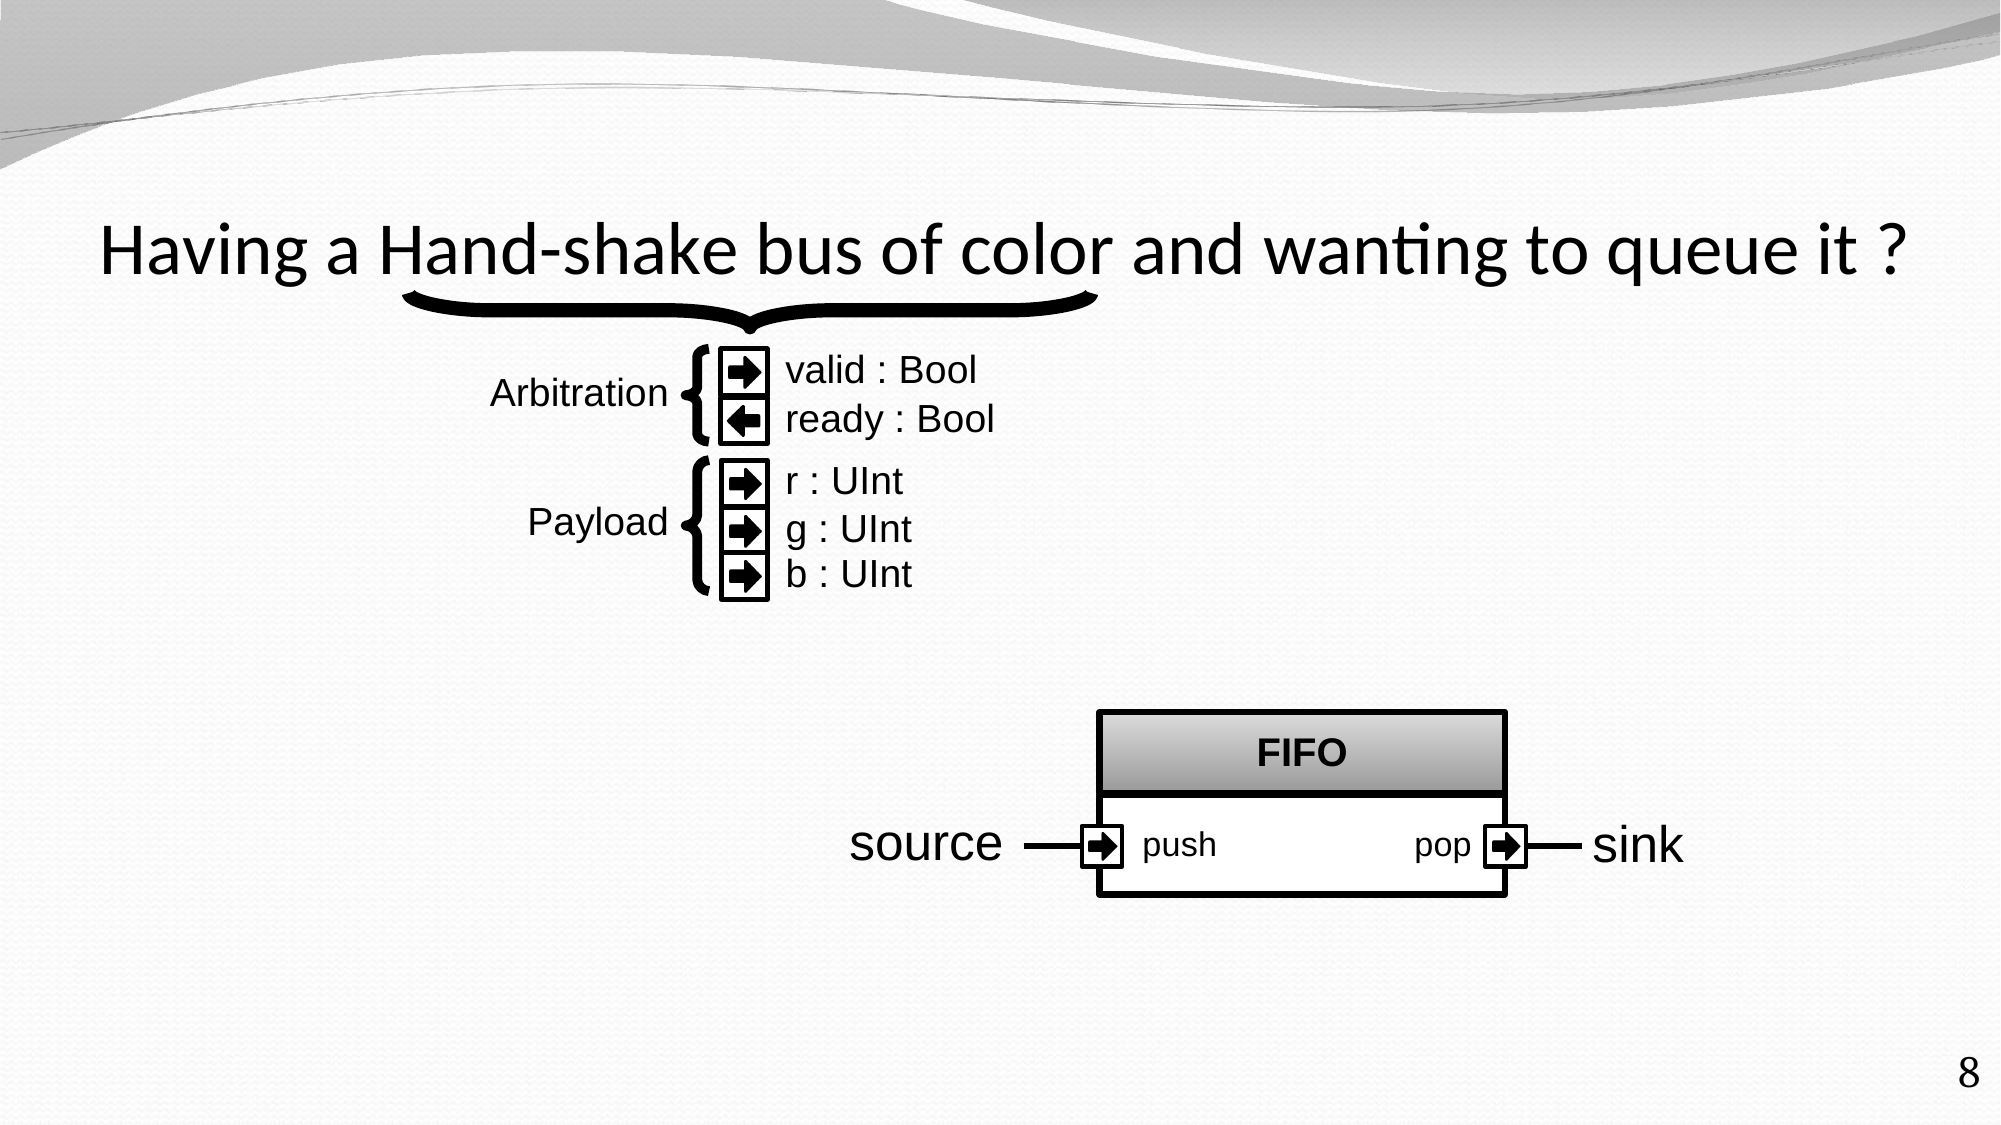

# Having a Hand-shake bus of color and wanting to queue it ?